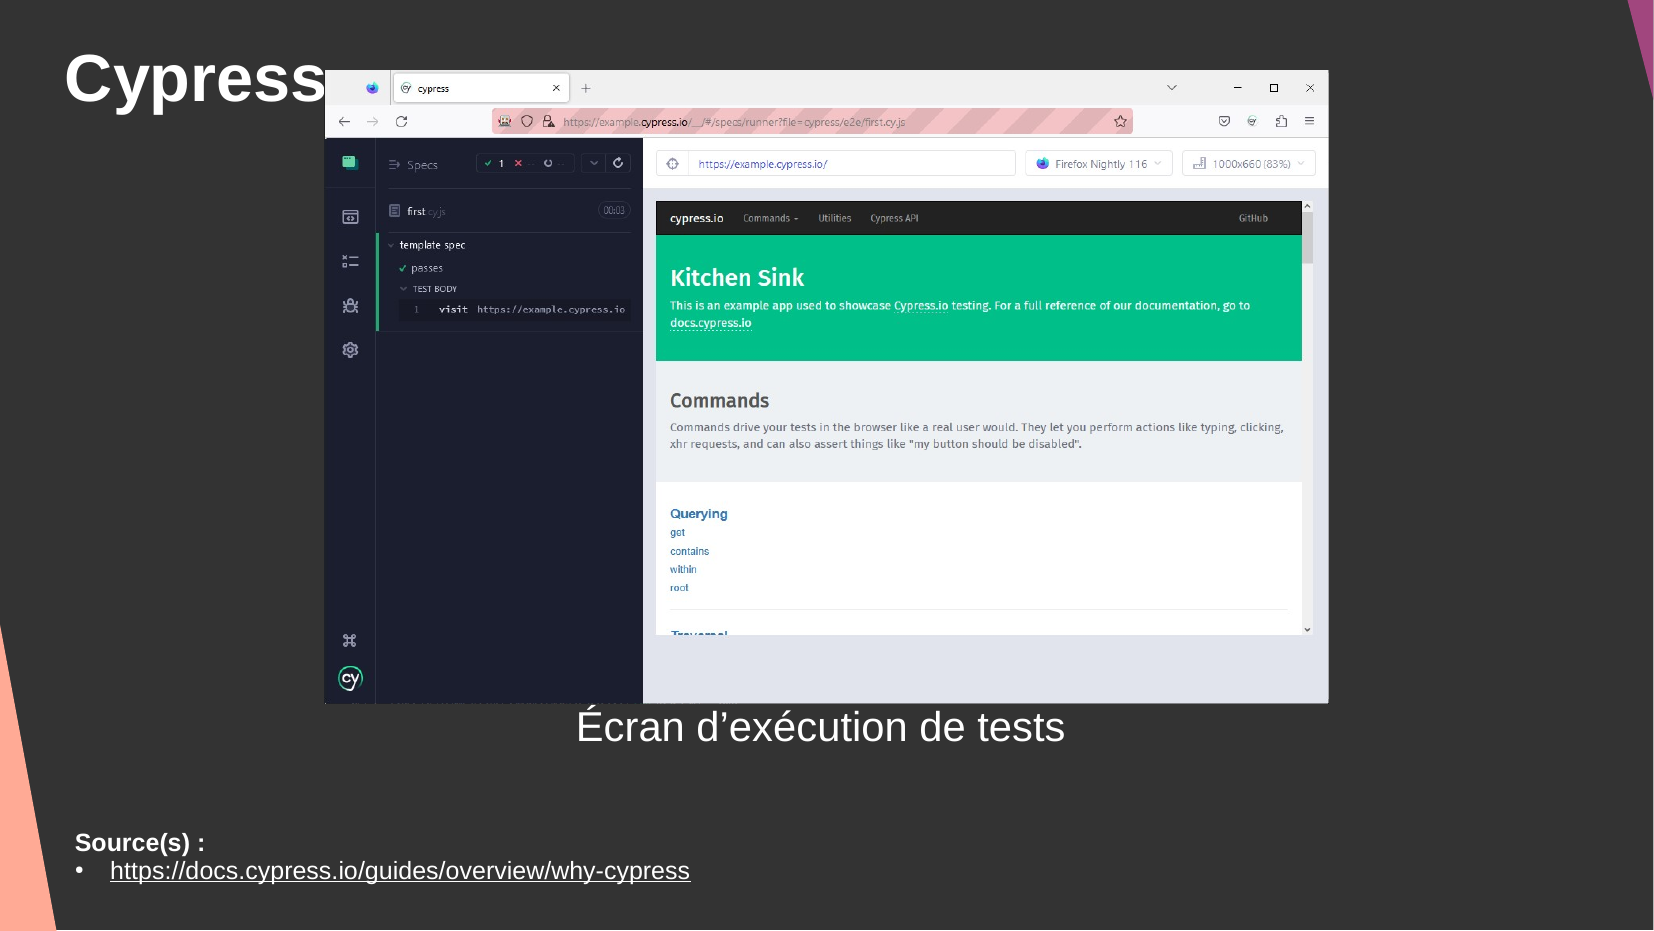

# Cypress
Écran d’exécution de tests
Source(s) :
https://docs.cypress.io/guides/overview/why-cypress